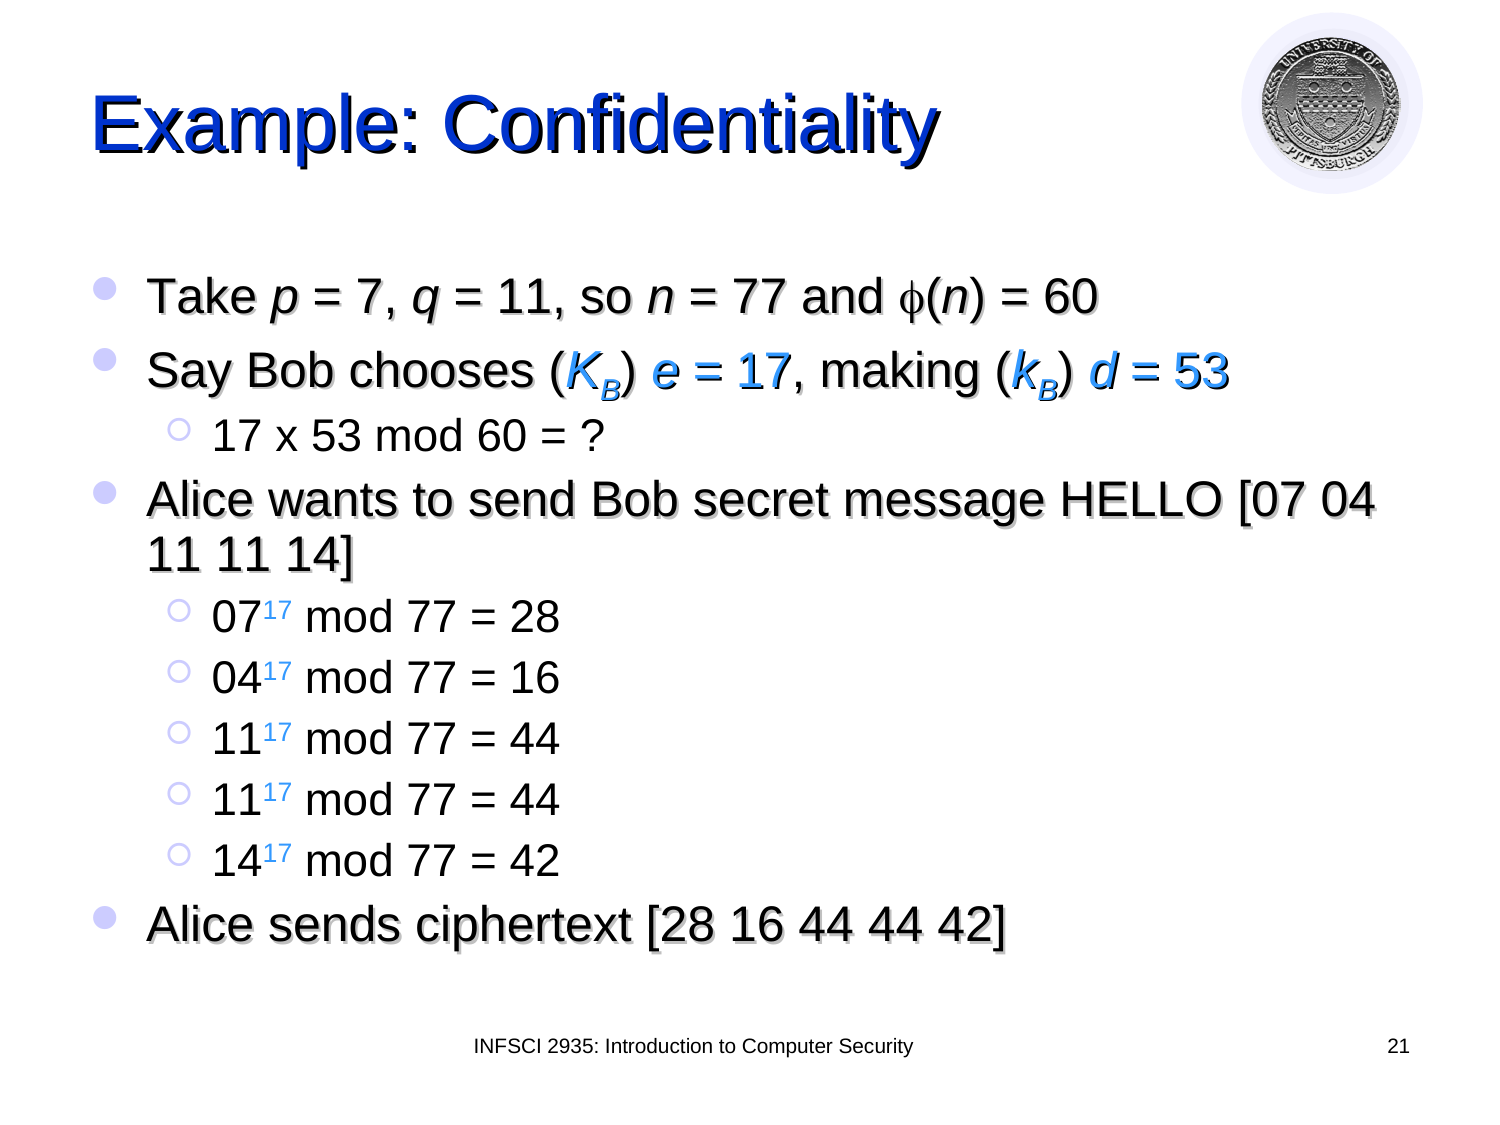

# Example: Confidentiality
Take p = 7, q = 11, so n = 77 and (n) = 60
Say Bob chooses (KB) e = 17, making (kB) d = 53
17 x 53 mod 60 = ?
Alice wants to send Bob secret message HELLO [07 04 11 11 14]
0717 mod 77 = 28
0417 mod 77 = 16
1117 mod 77 = 44
1117 mod 77 = 44
1417 mod 77 = 42
Alice sends ciphertext [28 16 44 44 42]
21